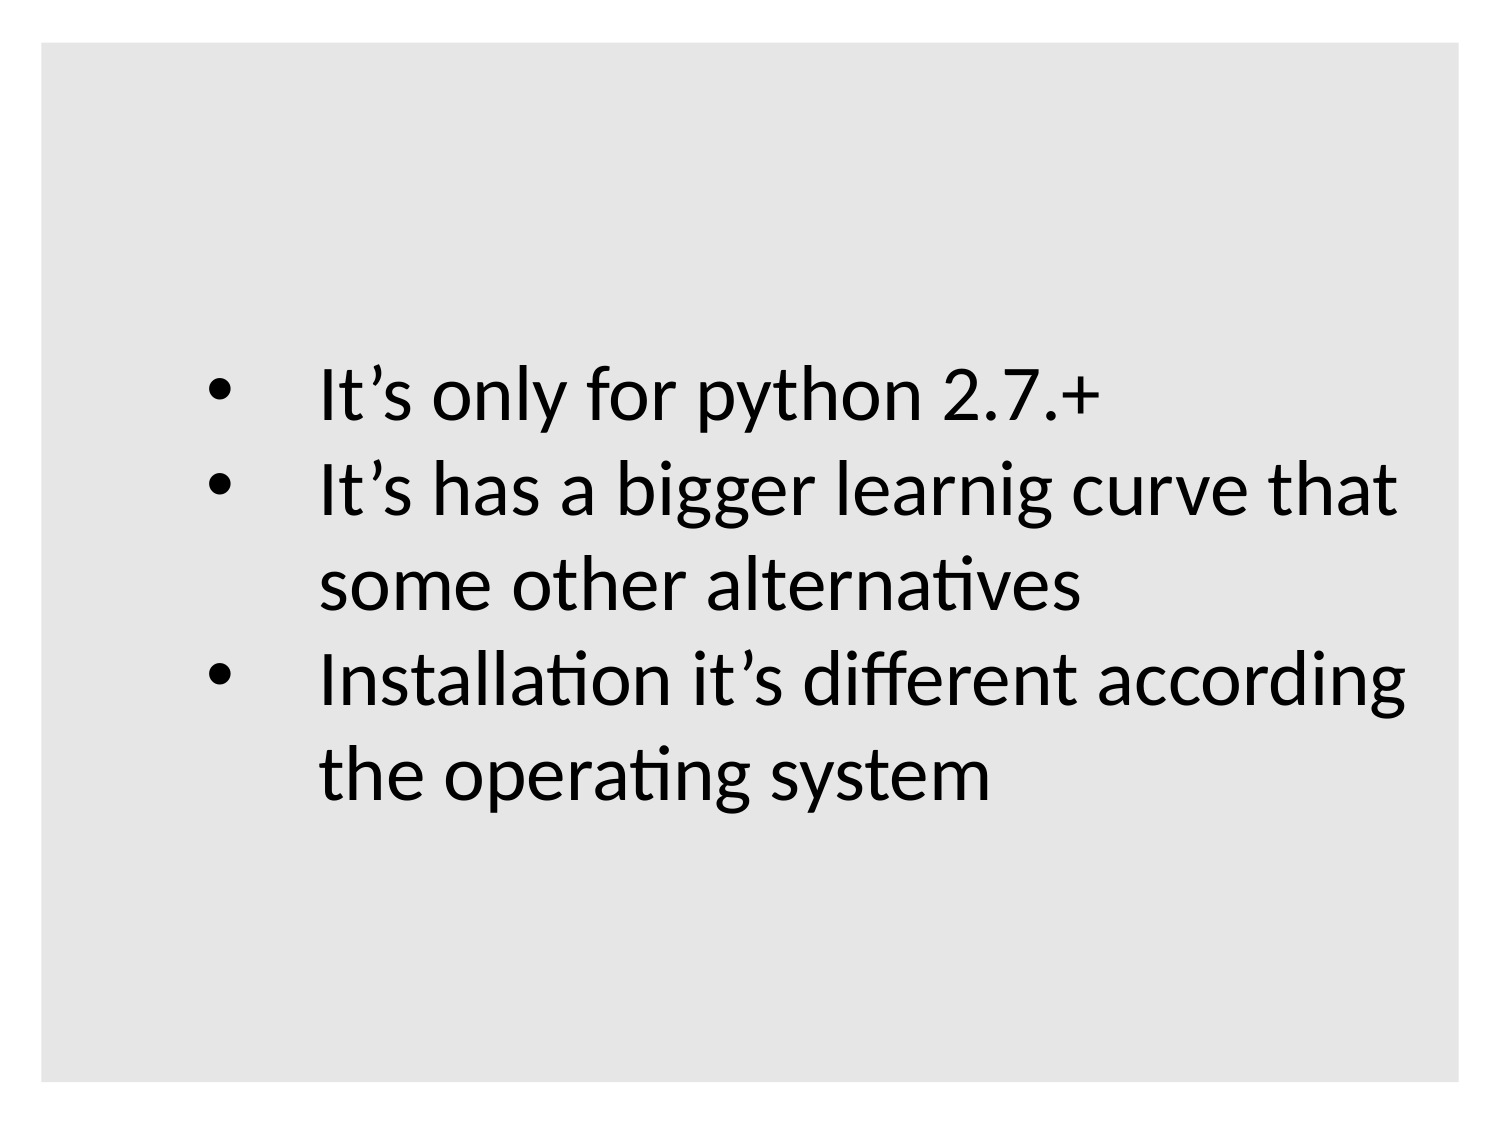

It’s only for python 2.7.+
It’s has a bigger learnig curve that some other alternatives
Installation it’s different according the operating system